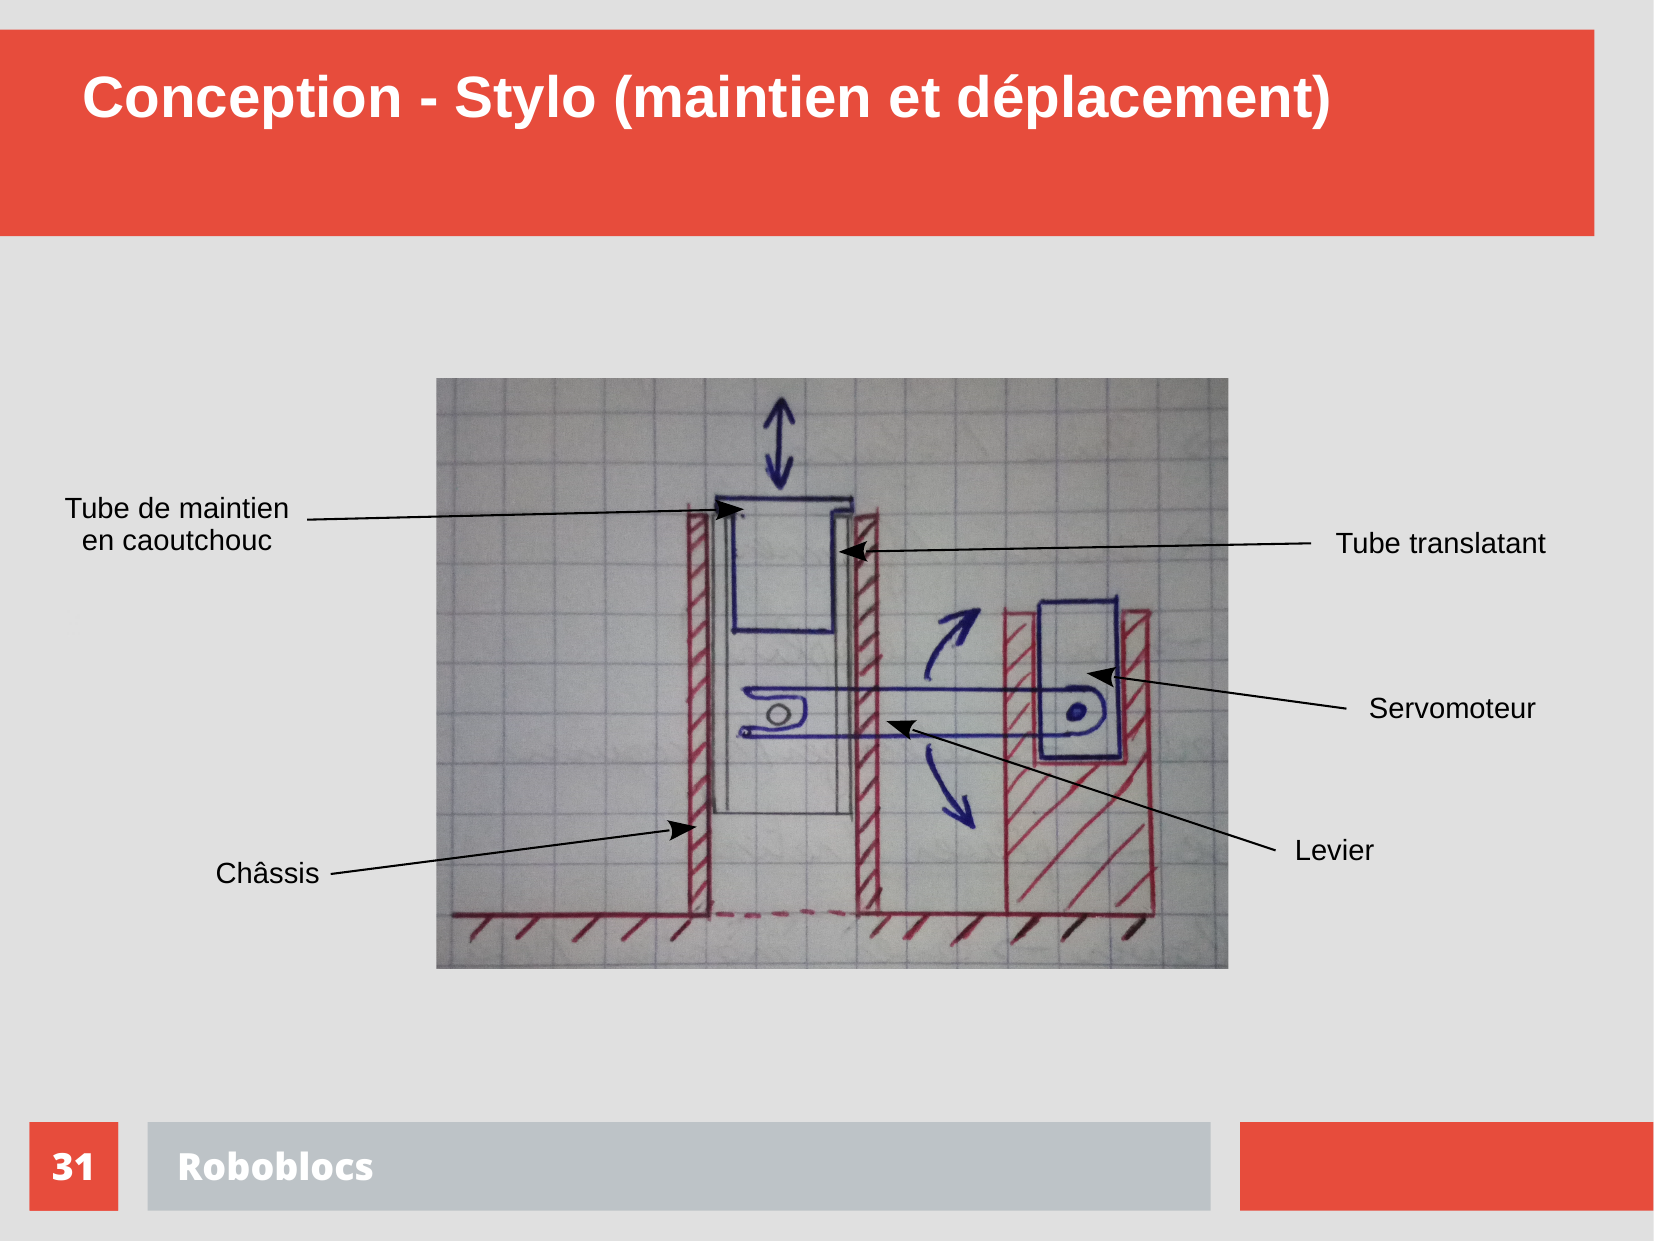

# Conception - Stylo (maintien et déplacement)
Tube de maintien en caoutchouc
Tube translatant
Servomoteur
Levier
Châssis
31
Roboblocs